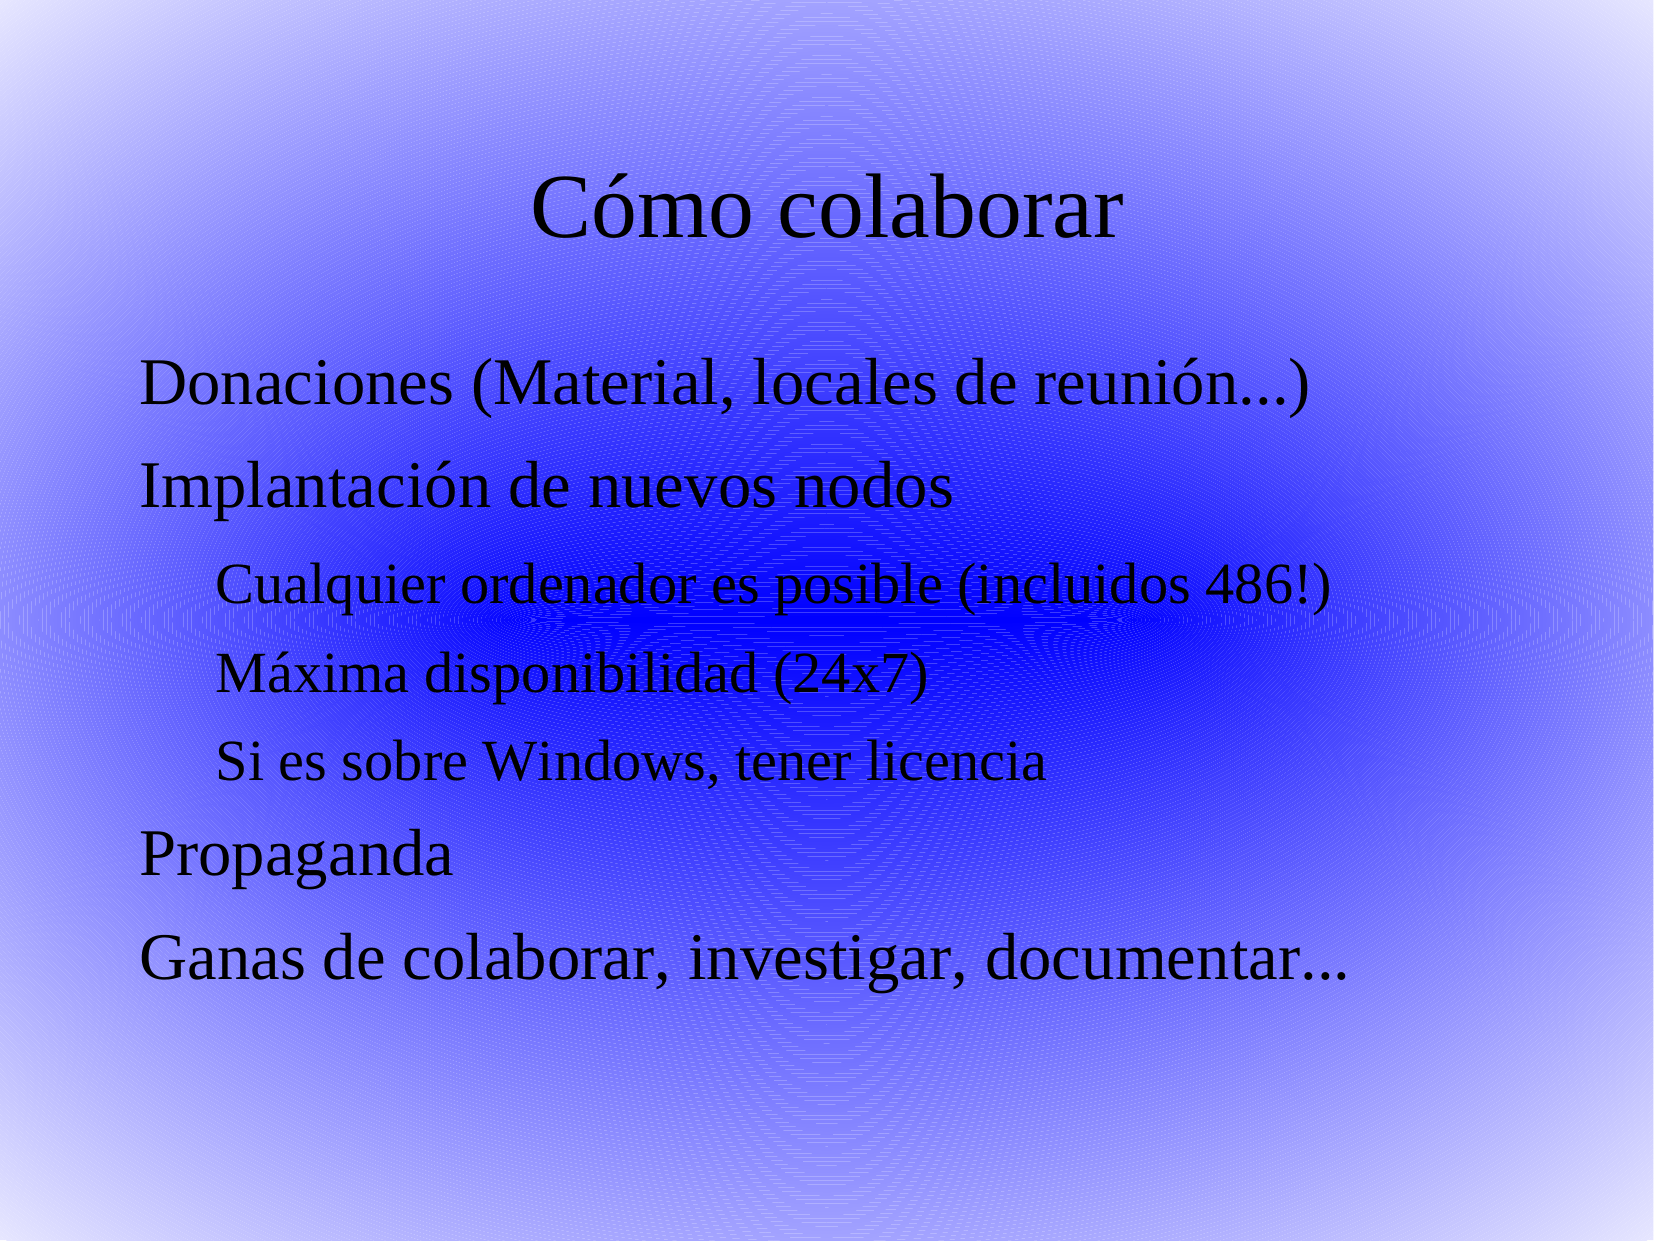

# Cómo colaborar
Donaciones (Material, locales de reunión...)
Implantación de nuevos nodos
Cualquier ordenador es posible (incluidos 486!)
Máxima disponibilidad (24x7)
Si es sobre Windows, tener licencia
Propaganda
Ganas de colaborar, investigar, documentar...